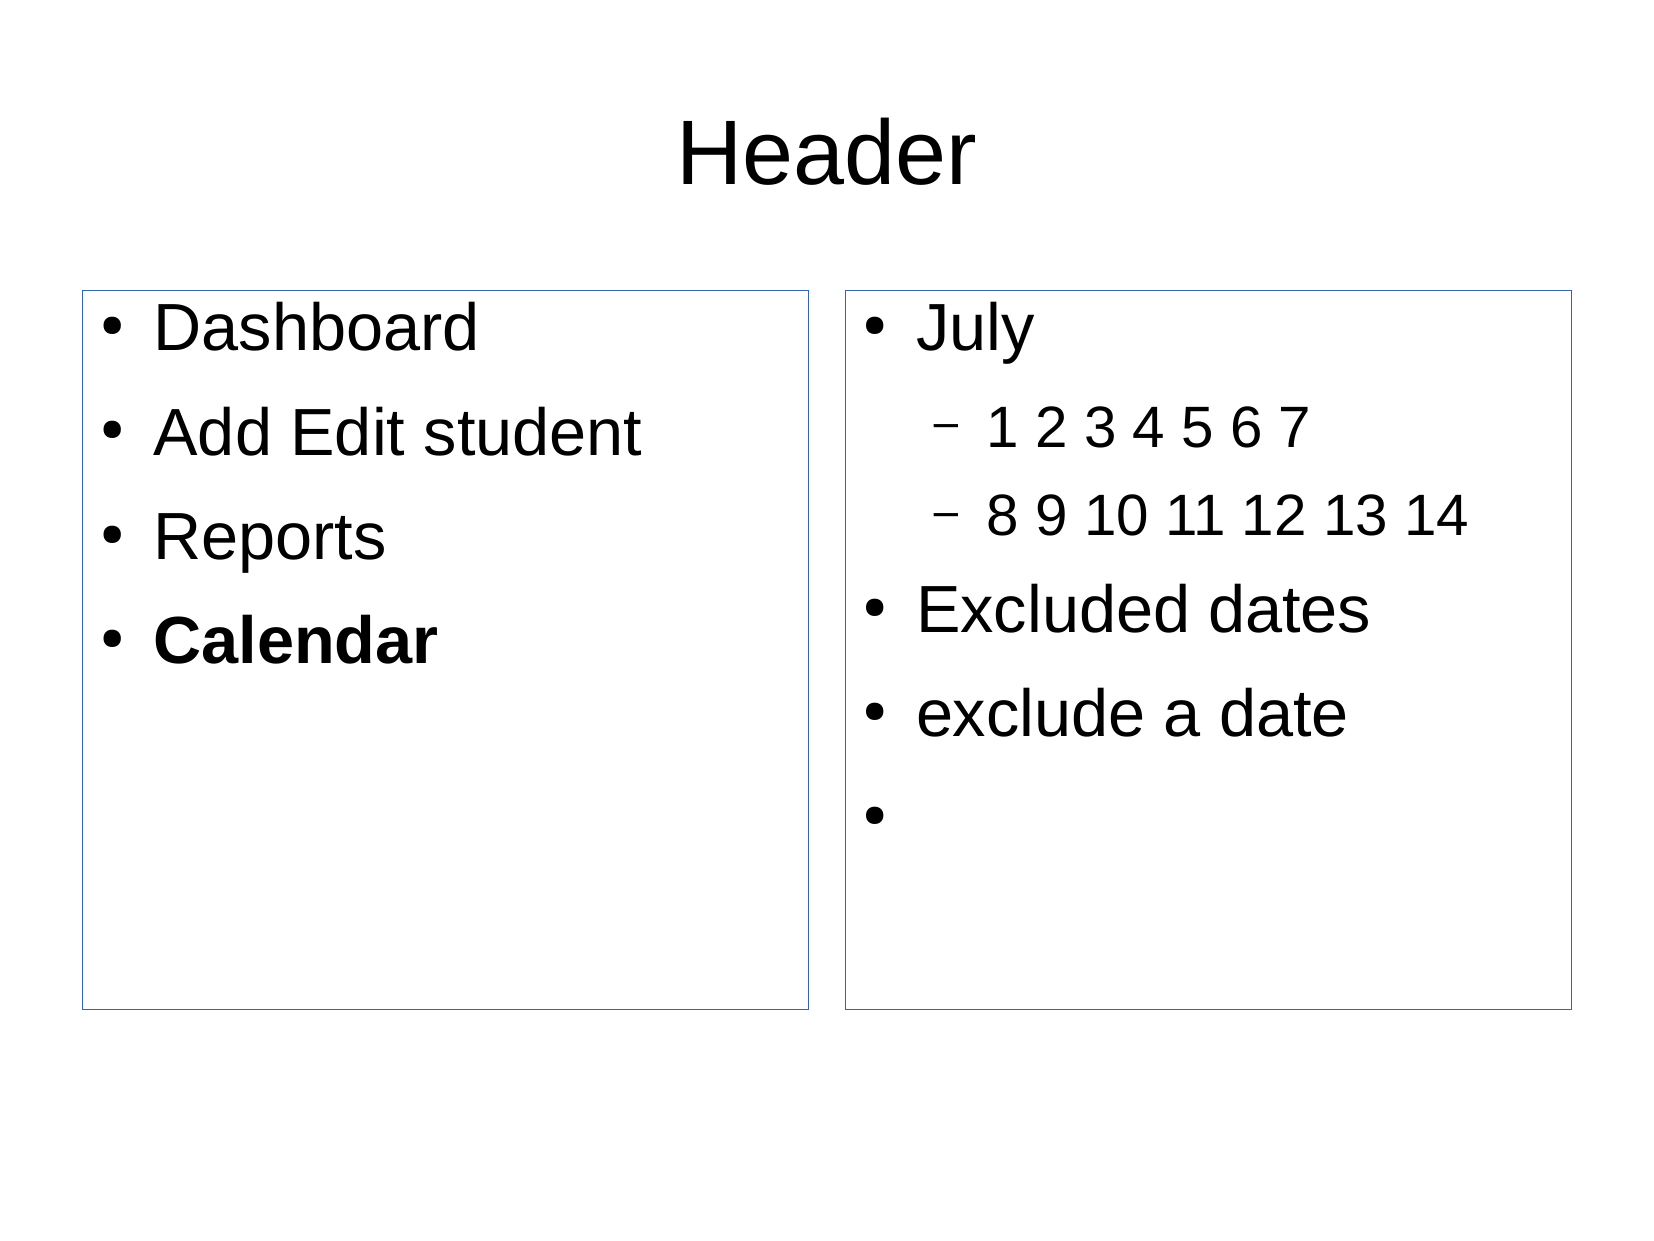

# Header
Dashboard
Add Edit student
Reports
Calendar
July
1 2 3 4 5 6 7
8 9 10 11 12 13 14
Excluded dates
exclude a date